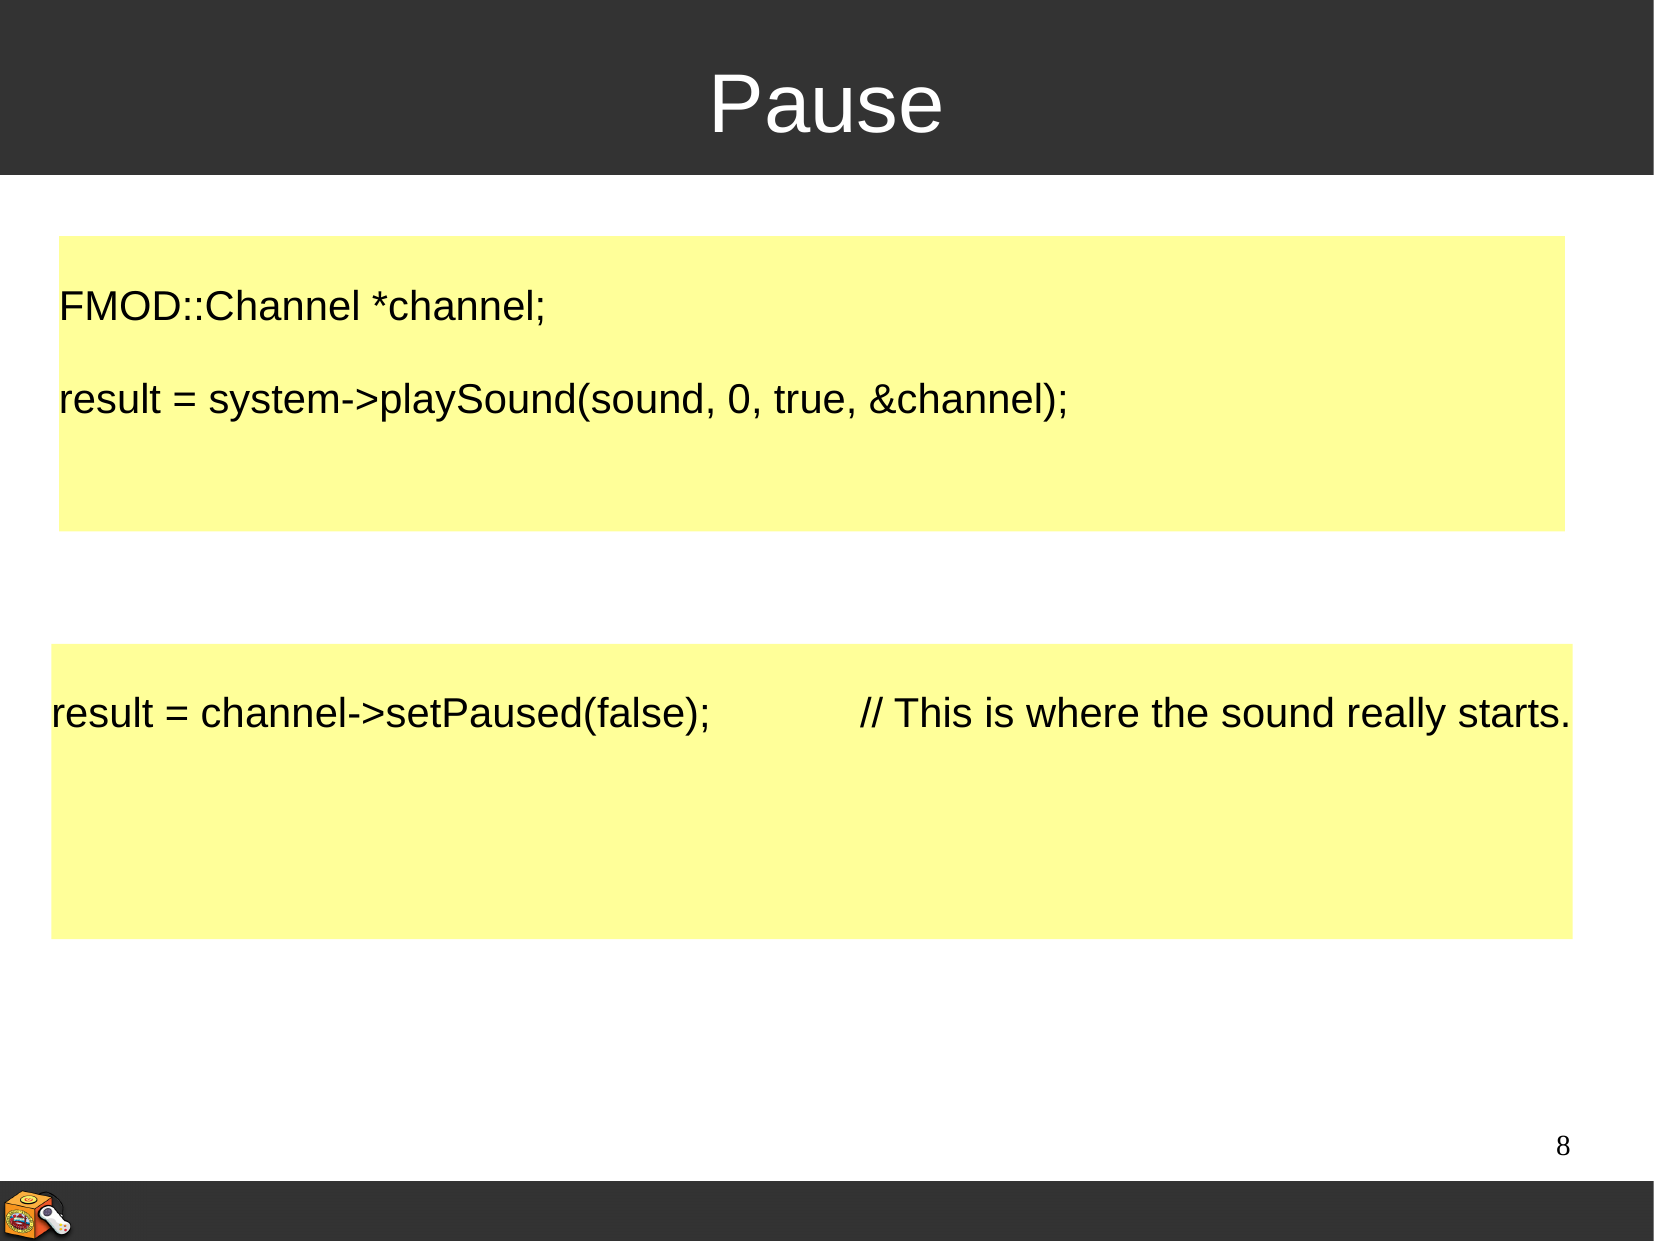

# Pause
FMOD::Channel *channel;
result = system->playSound(sound, 0, true, &channel);
result = channel->setPaused(false); // This is where the sound really starts.
8